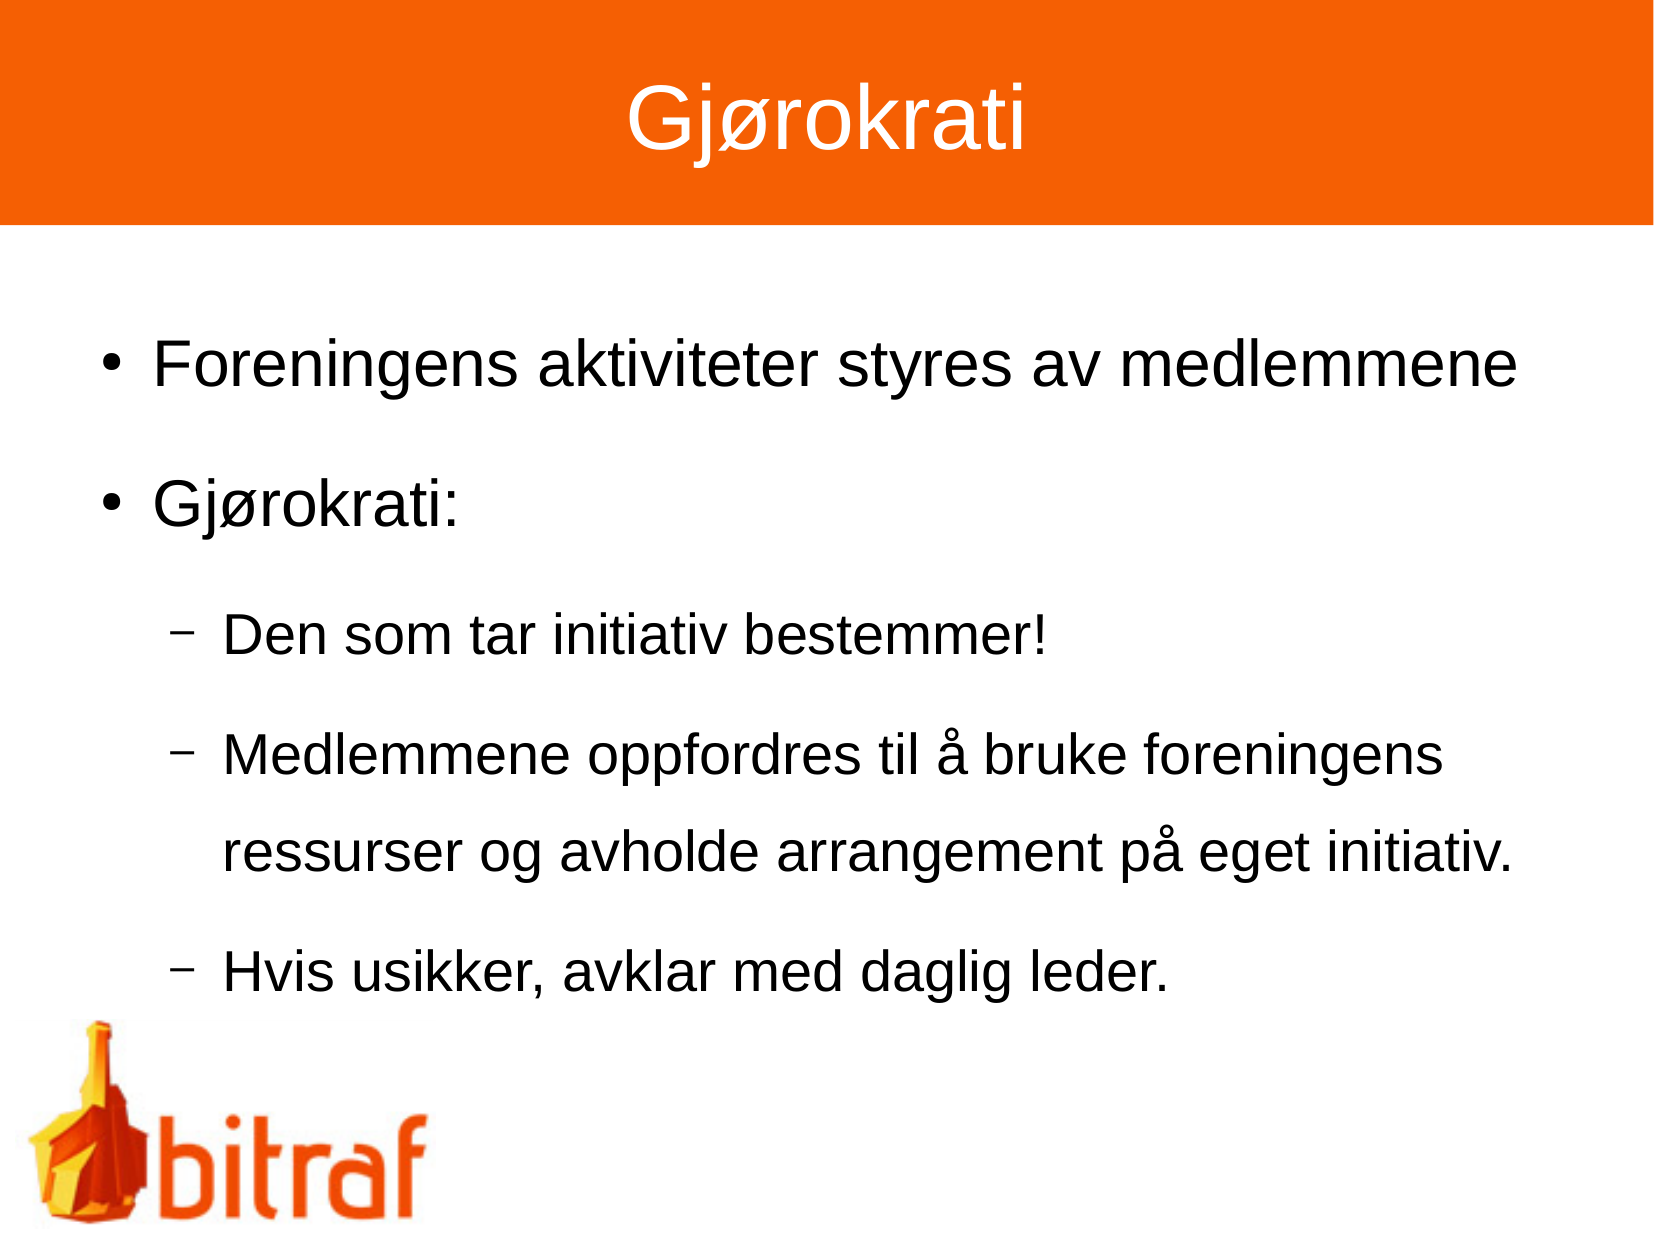

# Gjørokrati
Foreningens aktiviteter styres av medlemmene
Gjørokrati:
Den som tar initiativ bestemmer!
Medlemmene oppfordres til å bruke foreningens ressurser og avholde arrangement på eget initiativ.
Hvis usikker, avklar med daglig leder.